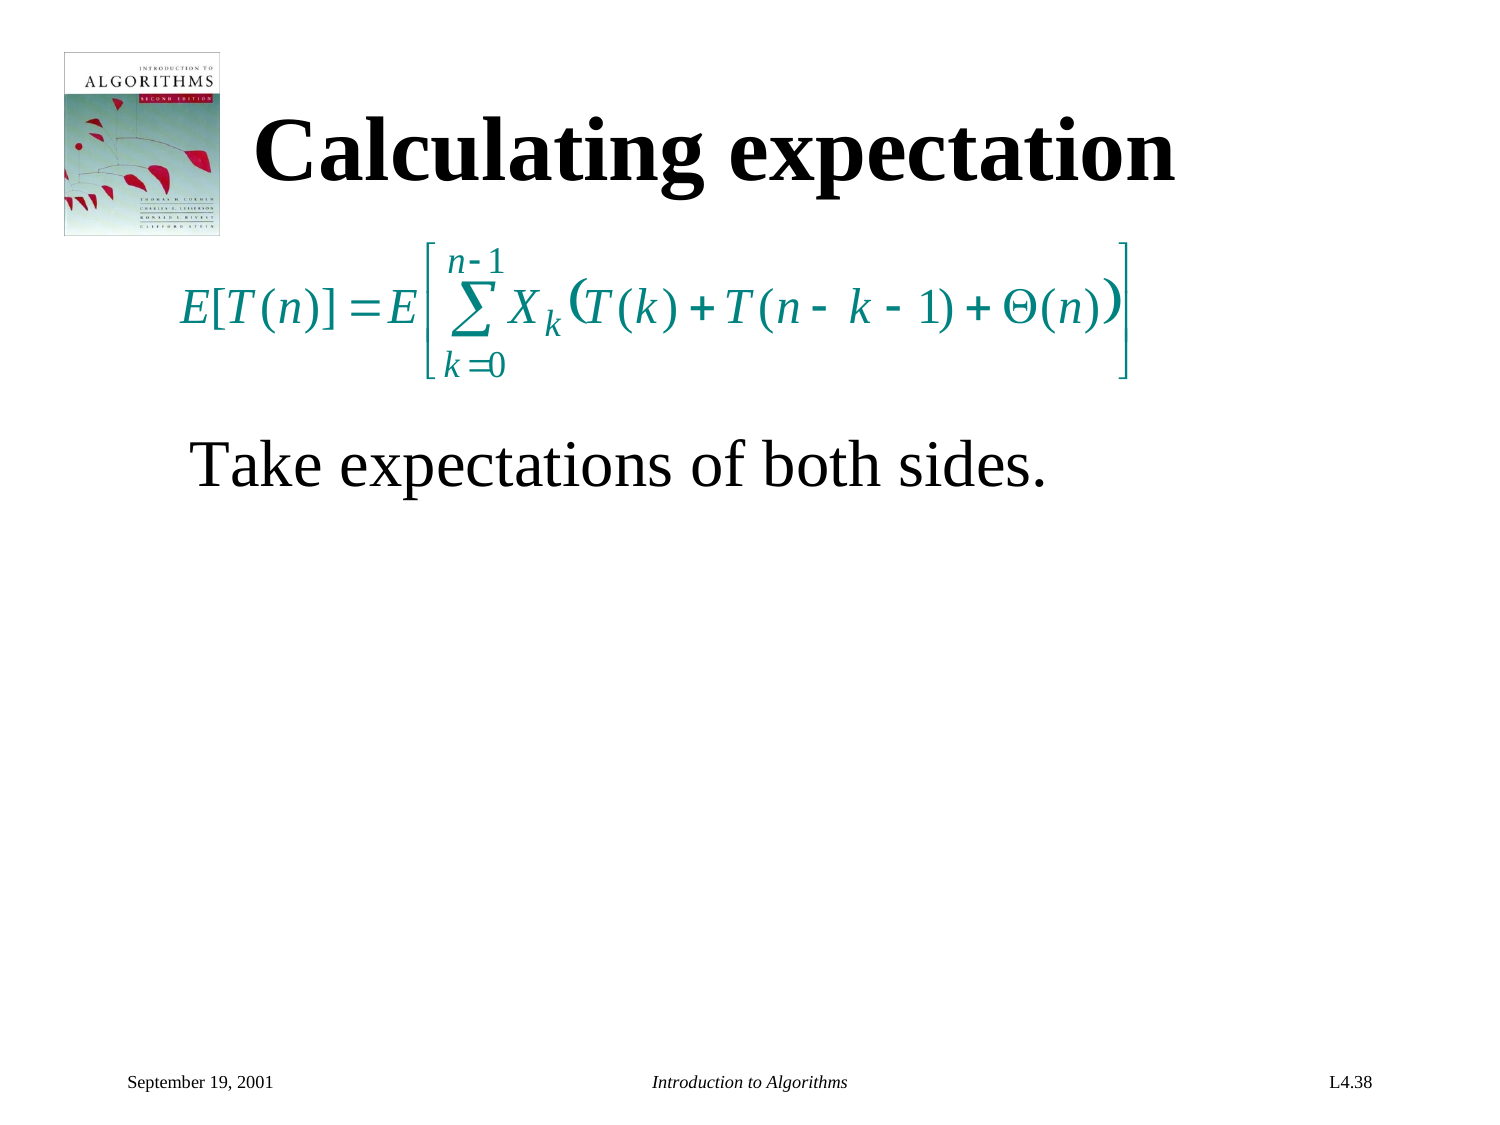

# Calculating expectation
Take expectations of both sides.
September 19, 2001
Introduction to Algorithms
L4.